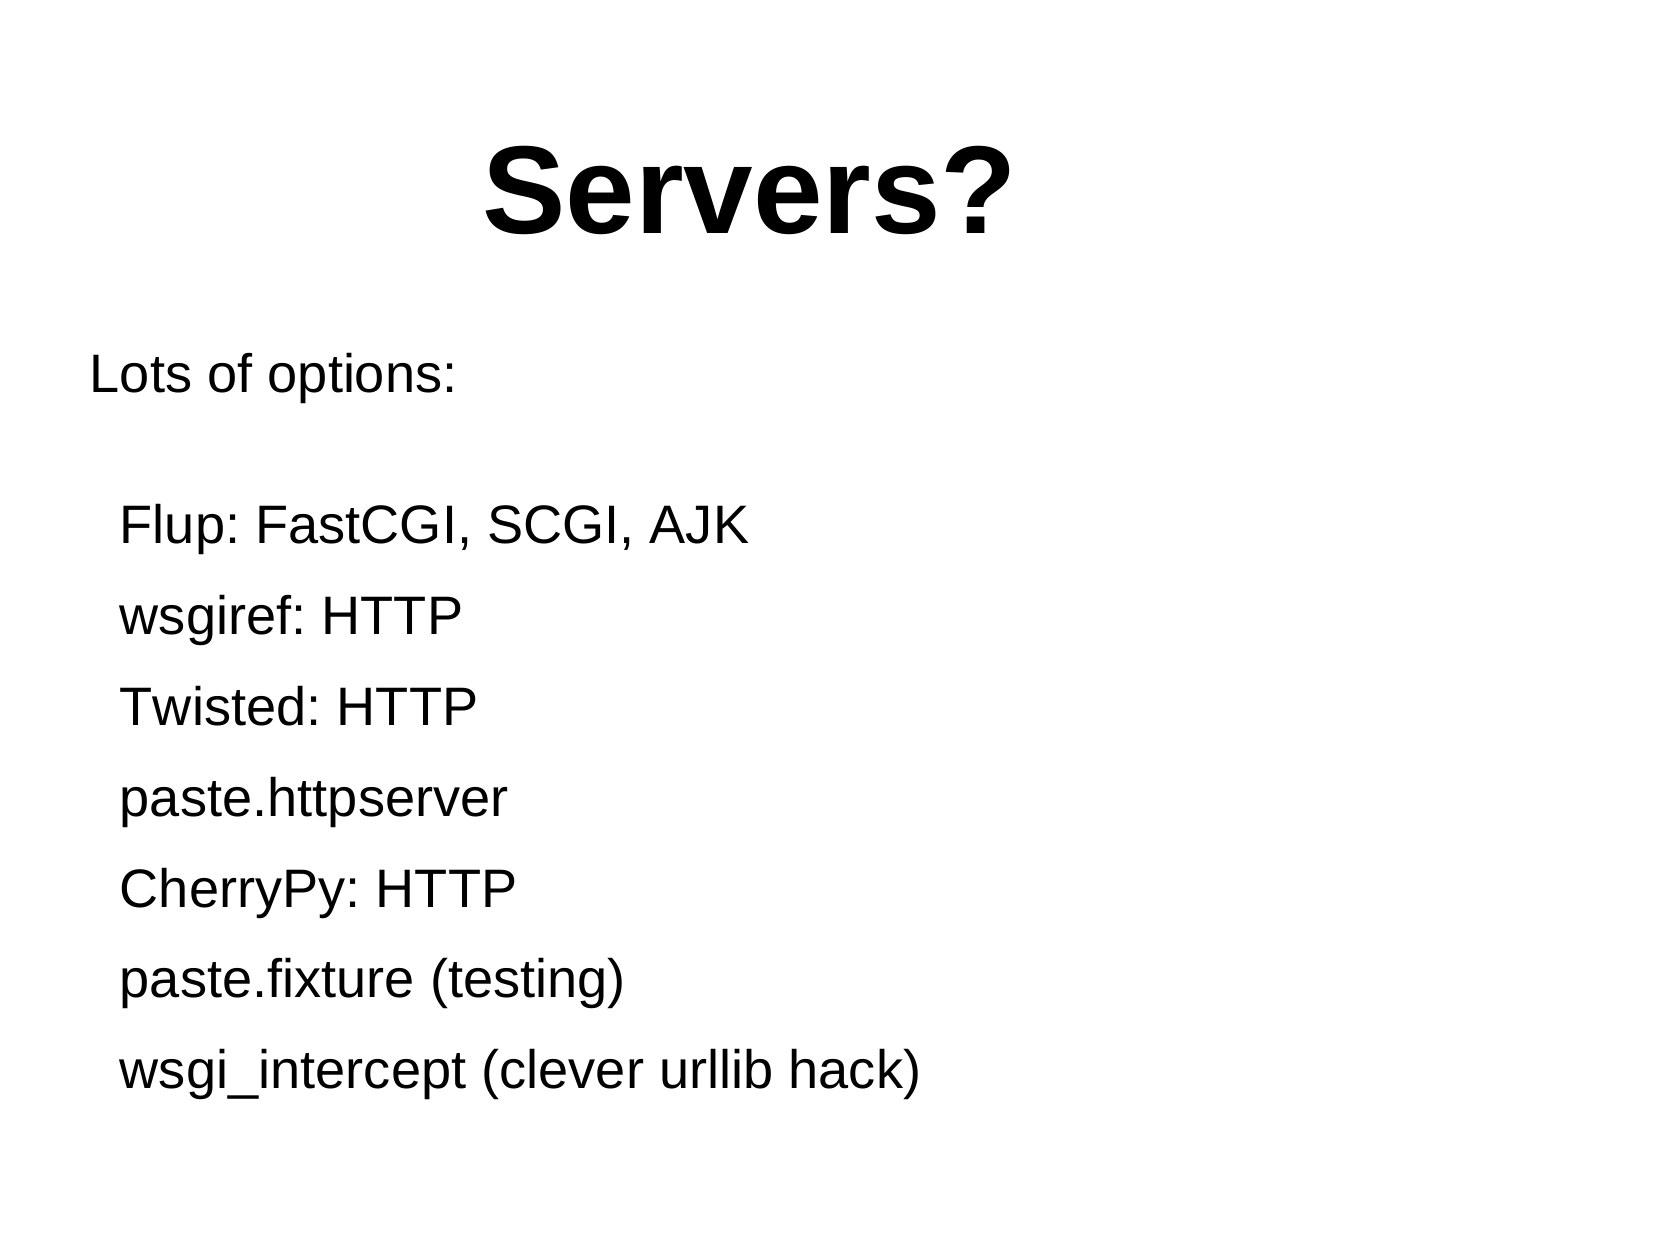

Servers?
Lots of options:
 Flup: FastCGI, SCGI, AJK
 wsgiref: HTTP
 Twisted: HTTP
 paste.httpserver
 CherryPy: HTTP
 paste.fixture (testing)
 wsgi_intercept (clever urllib hack)